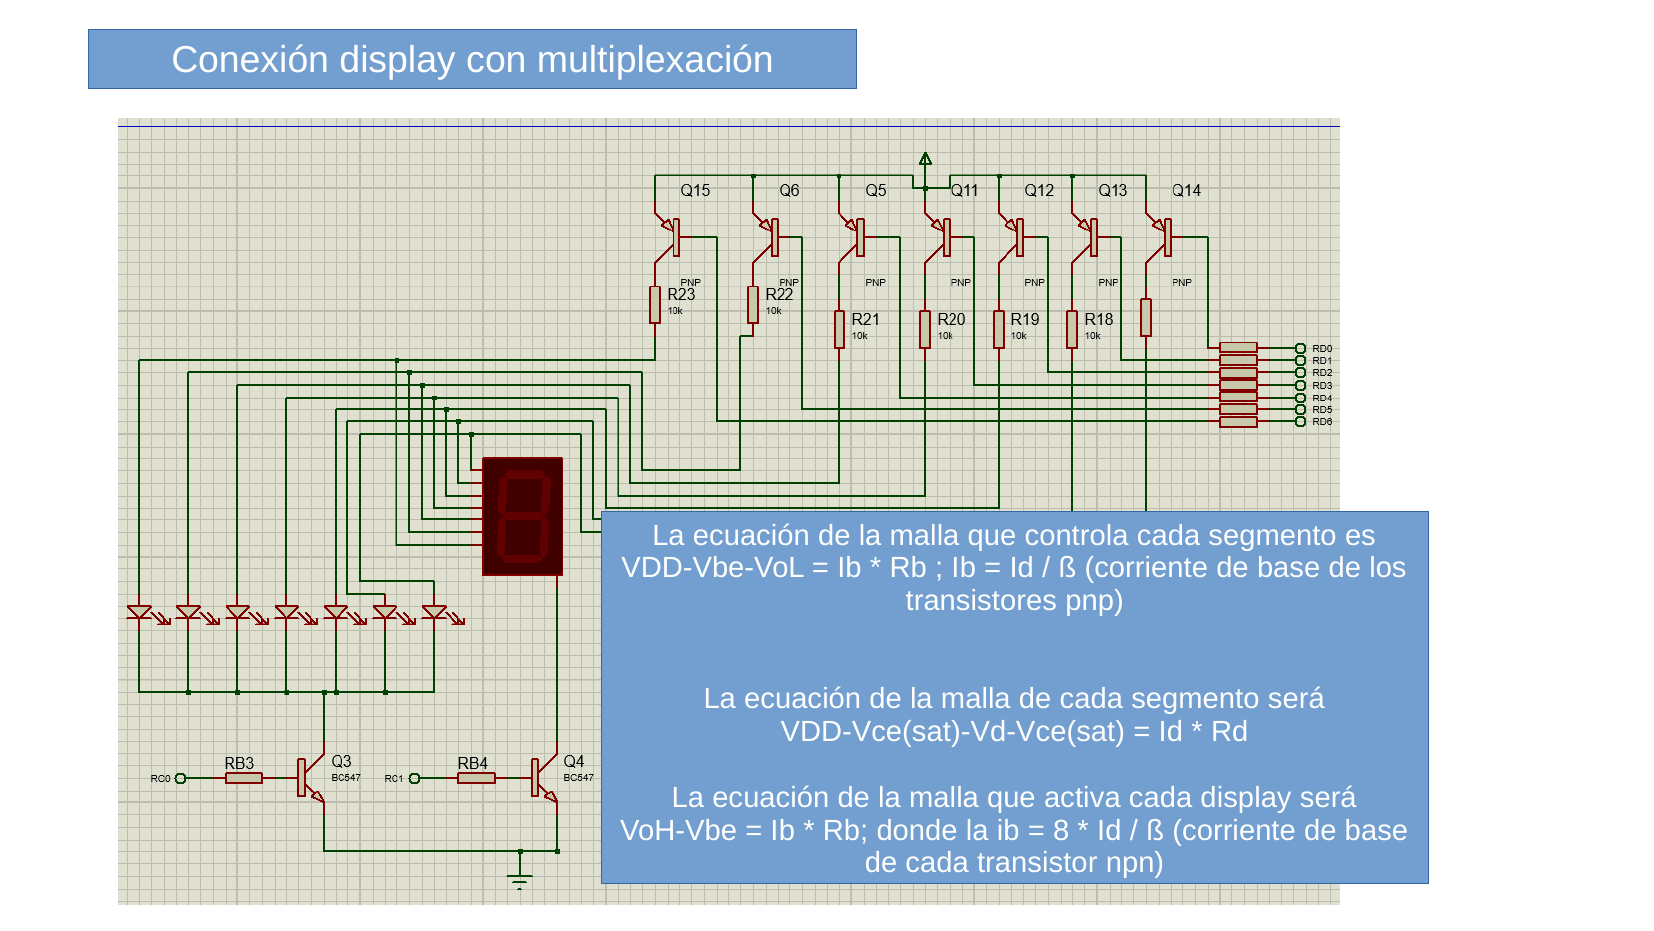

Conexión display con multiplexación
La ecuación de la malla que controla cada segmento es
VDD-Vbe-VoL = Ib * Rb ; Ib = Id / ß (corriente de base de los transistores pnp)
La ecuación de la malla de cada segmento será
VDD-Vce(sat)-Vd-Vce(sat) = Id * Rd
La ecuación de la malla que activa cada display será
VoH-Vbe = Ib * Rb; donde la ib = 8 * Id / ß (corriente de base de cada transistor npn)